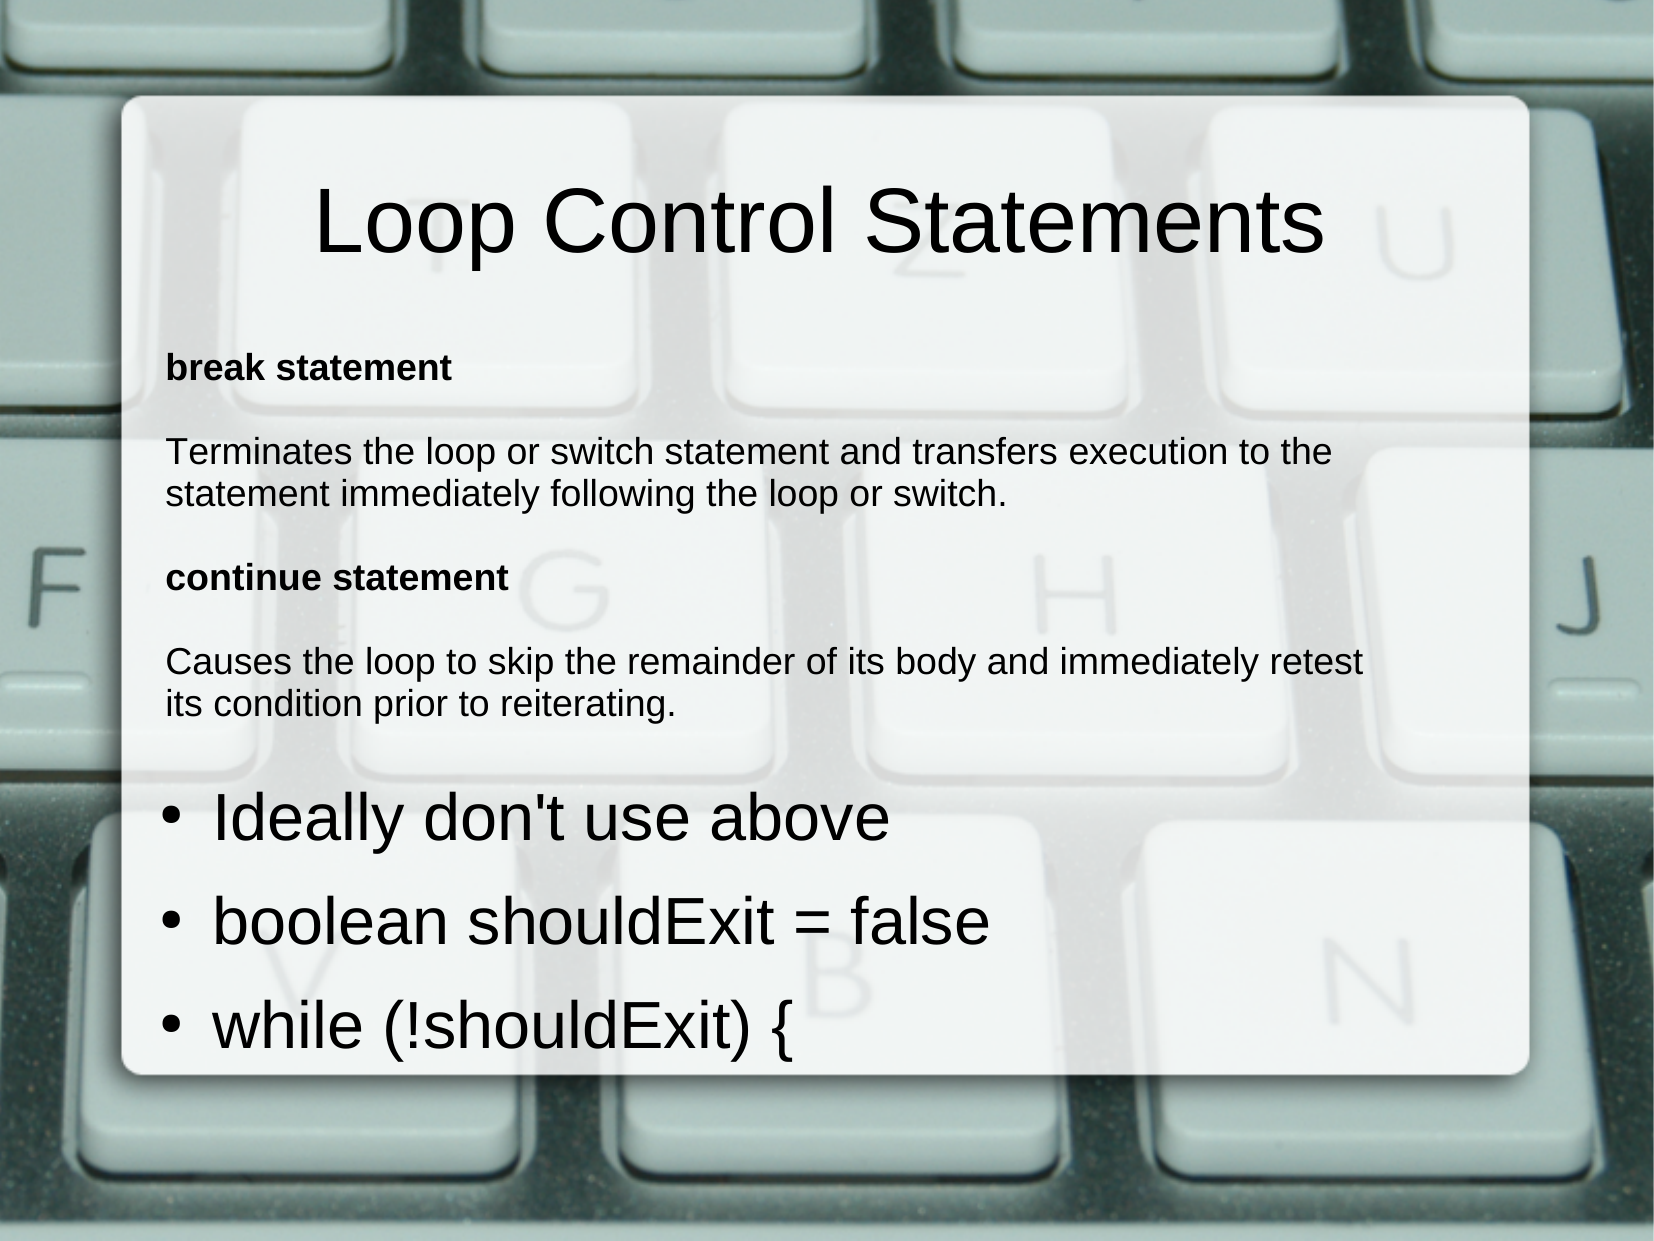

# Loop Control Statements
break statement
Terminates the loop or switch statement and transfers execution to the
statement immediately following the loop or switch.
continue statement
Causes the loop to skip the remainder of its body and immediately retest
its condition prior to reiterating.
Ideally don't use above
boolean shouldExit = false
while (!shouldExit) {